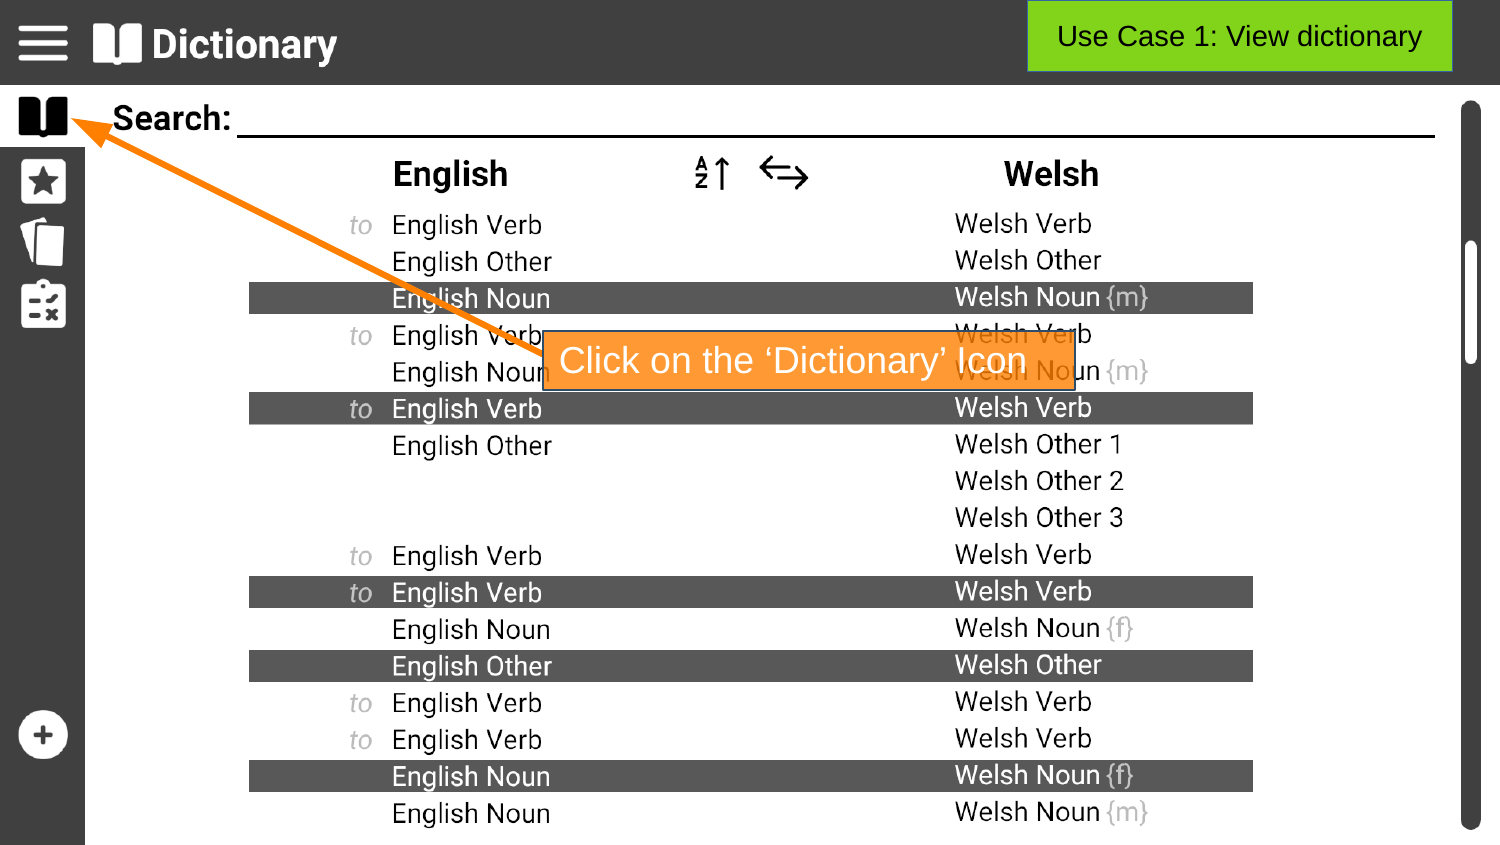

Use Case 1: View dictionary
Click on the ‘Dictionary’ Icon